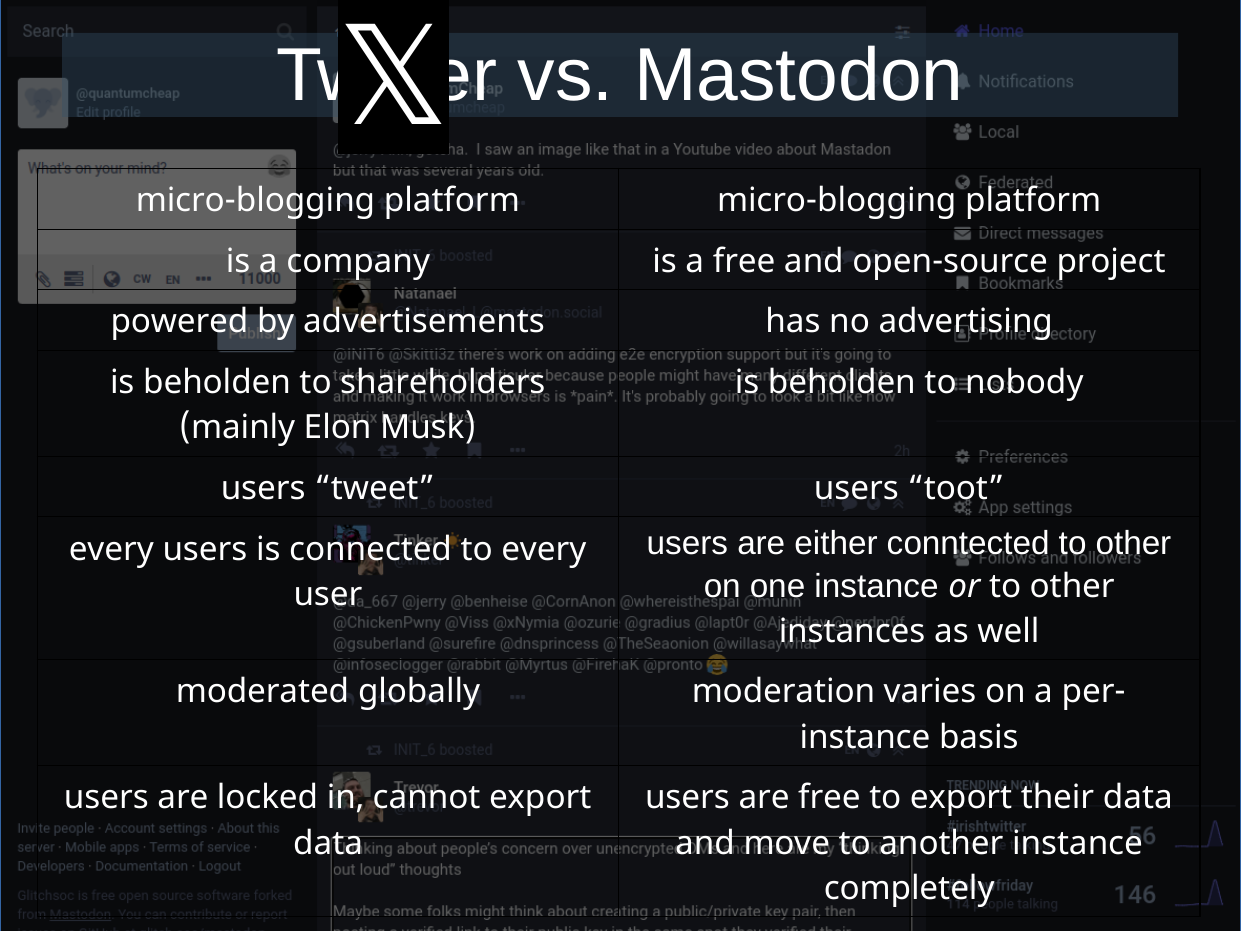

𝕏
# Twitter vs. Mastodon
| micro-blogging platform | micro-blogging platform |
| --- | --- |
| is a company | is a free and open-source project |
| powered by advertisements | has no advertising |
| is beholden to shareholders (mainly Elon Musk) | is beholden to nobody |
| users “tweet” | users “toot” |
| every users is connected to every user | users are either conntected to other on one instance or to other instances as well |
| moderated globally | moderation varies on a per-instance basis |
| users are locked in, cannot export data | users are free to export their data and move to another instance completely |